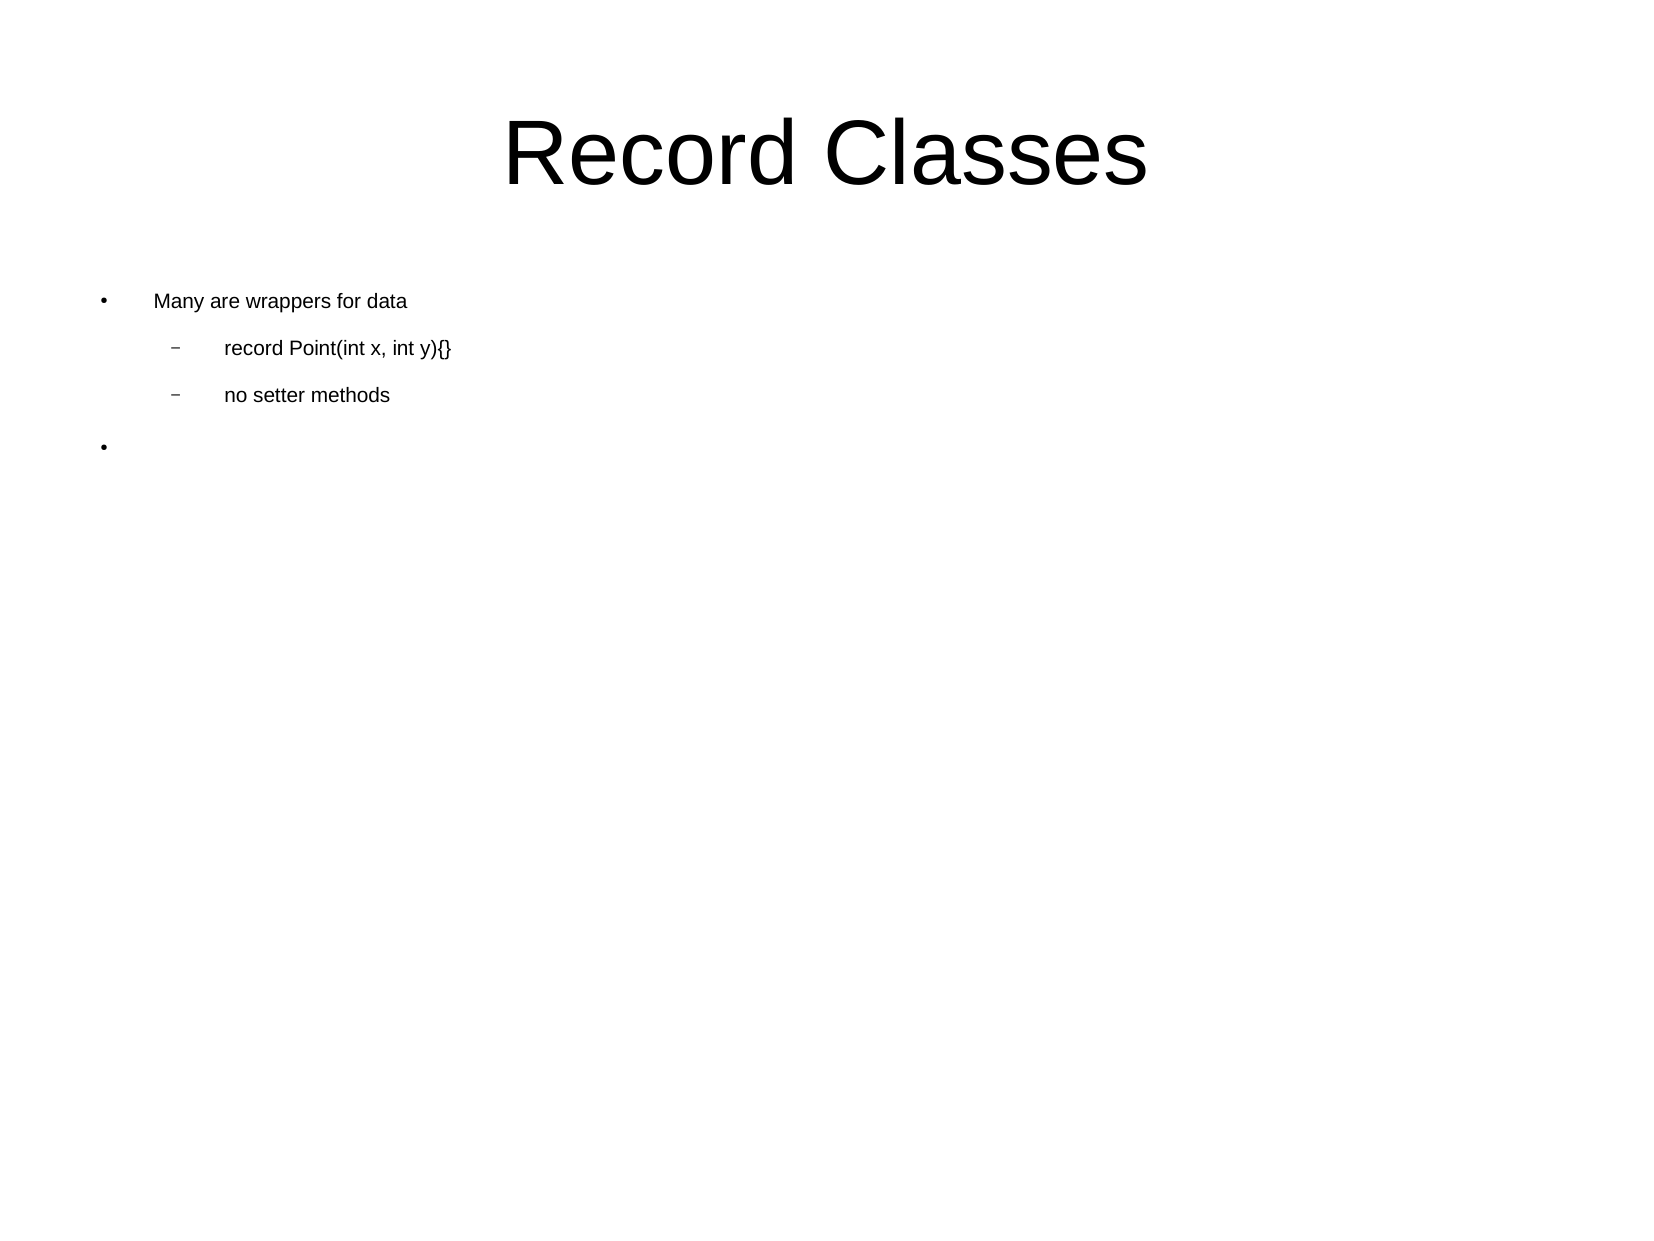

# Record Classes
Many are wrappers for data
record Point(int x, int y){}
no setter methods